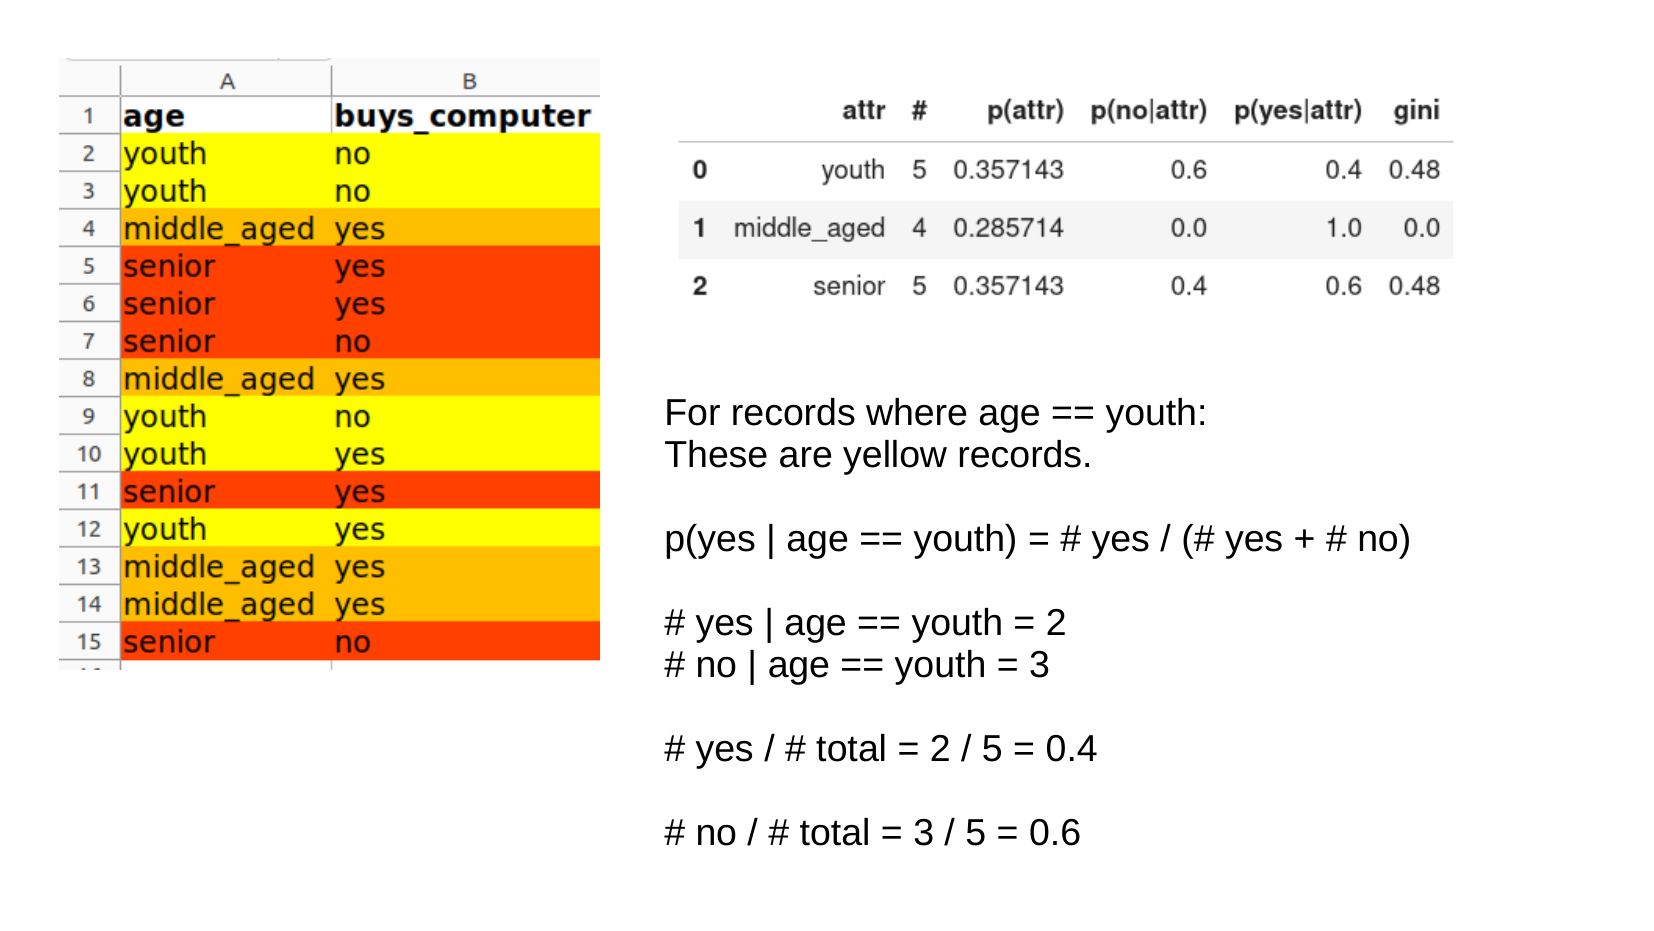

For records where age == youth:
These are yellow records.
p(yes | age == youth) = # yes / (# yes + # no)
# yes | age == youth = 2
# no | age == youth = 3
# yes / # total = 2 / 5 = 0.4
# no / # total = 3 / 5 = 0.6